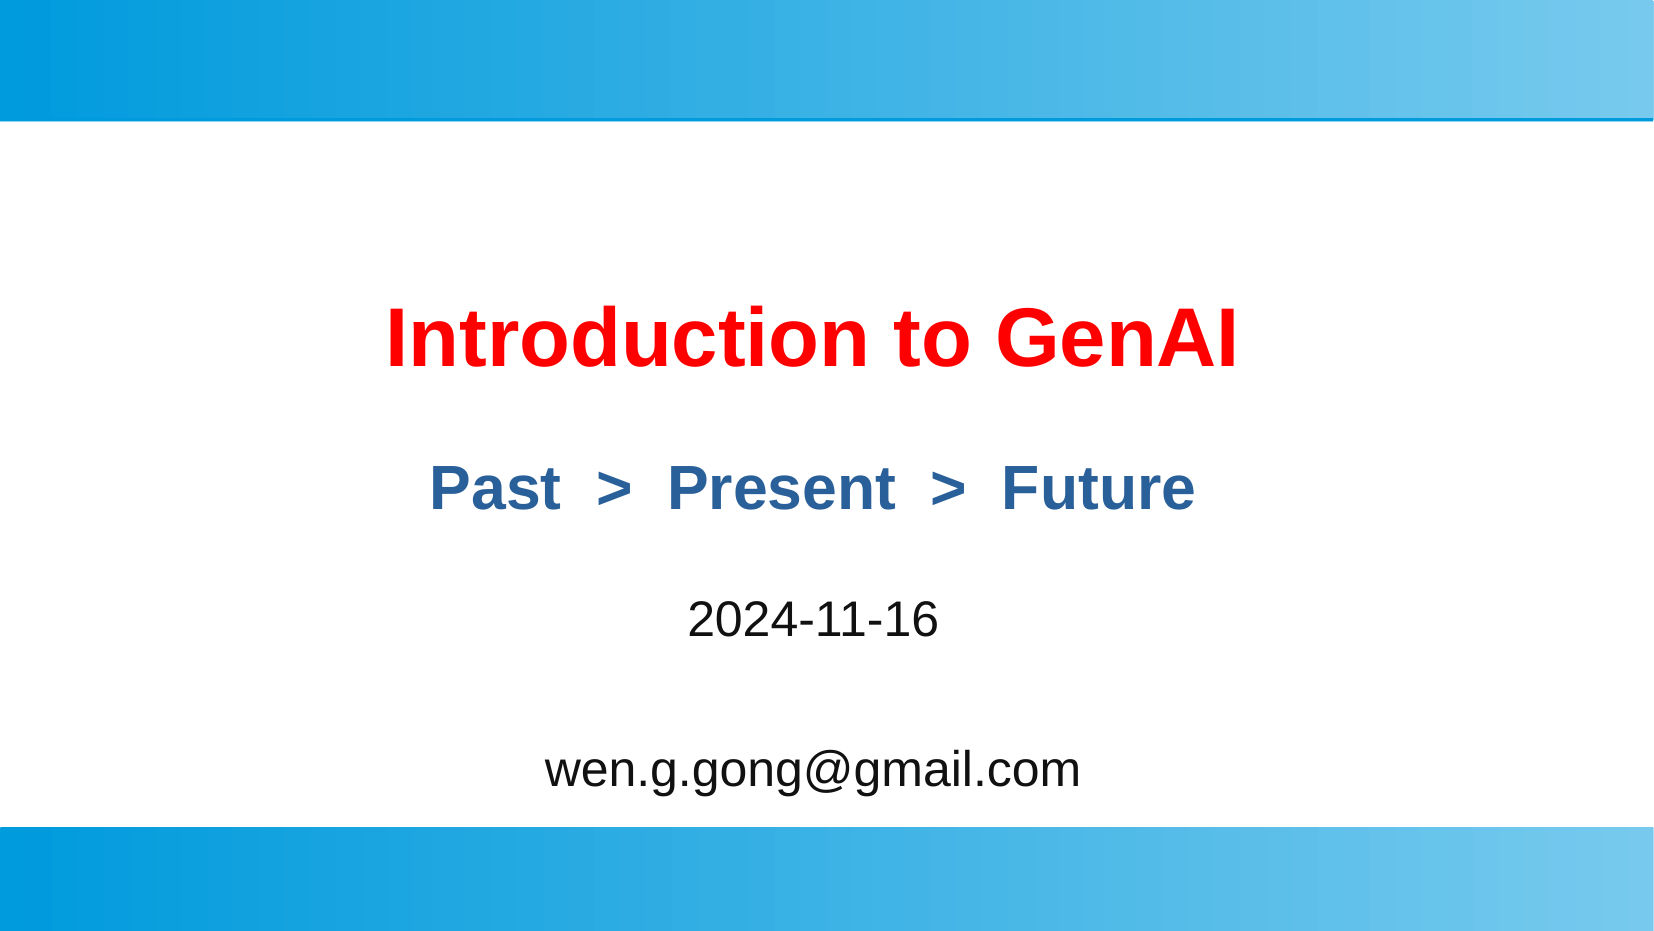

# Introduction to GenAI
Past > Present > Future
2024-11-16
wen.g.gong@gmail.com